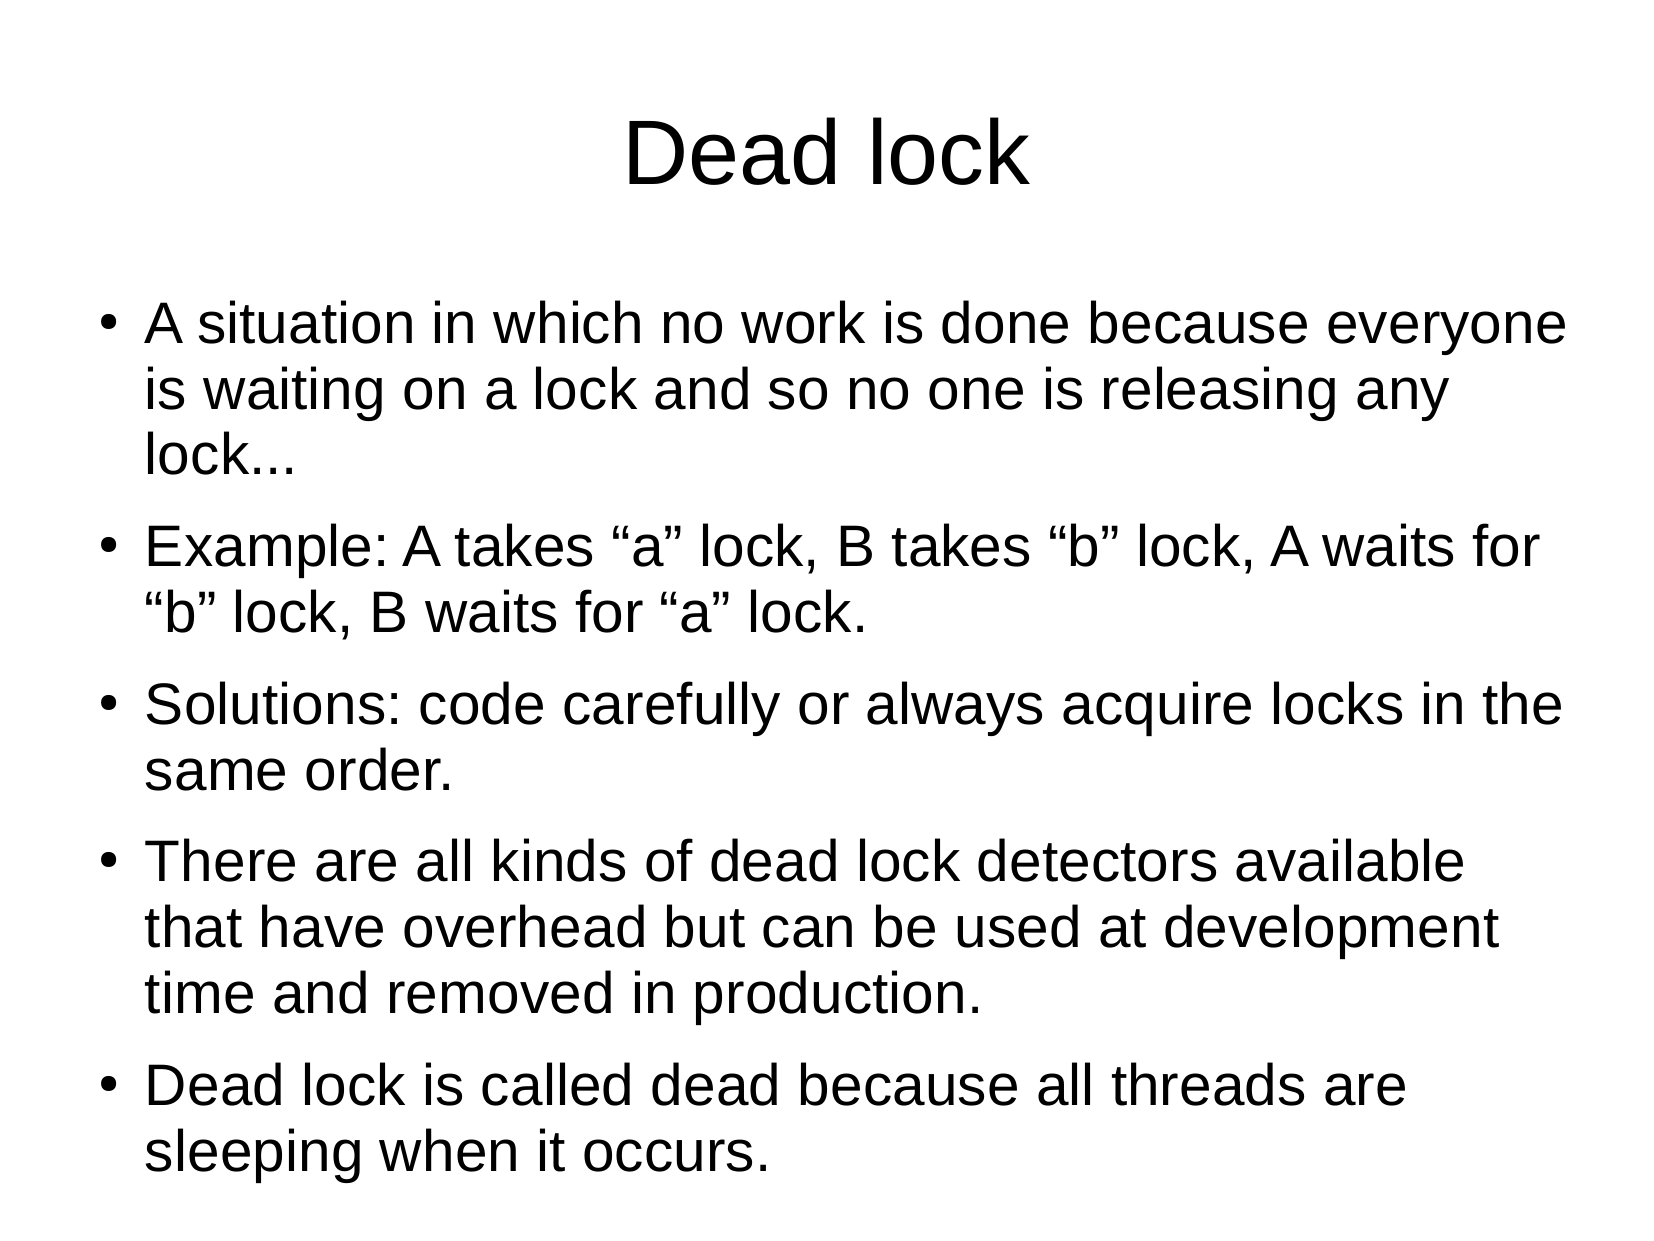

# Dead lock
A situation in which no work is done because everyone is waiting on a lock and so no one is releasing any lock...
Example: A takes “a” lock, B takes “b” lock, A waits for “b” lock, B waits for “a” lock.
Solutions: code carefully or always acquire locks in the same order.
There are all kinds of dead lock detectors available that have overhead but can be used at development time and removed in production.
Dead lock is called dead because all threads are sleeping when it occurs.